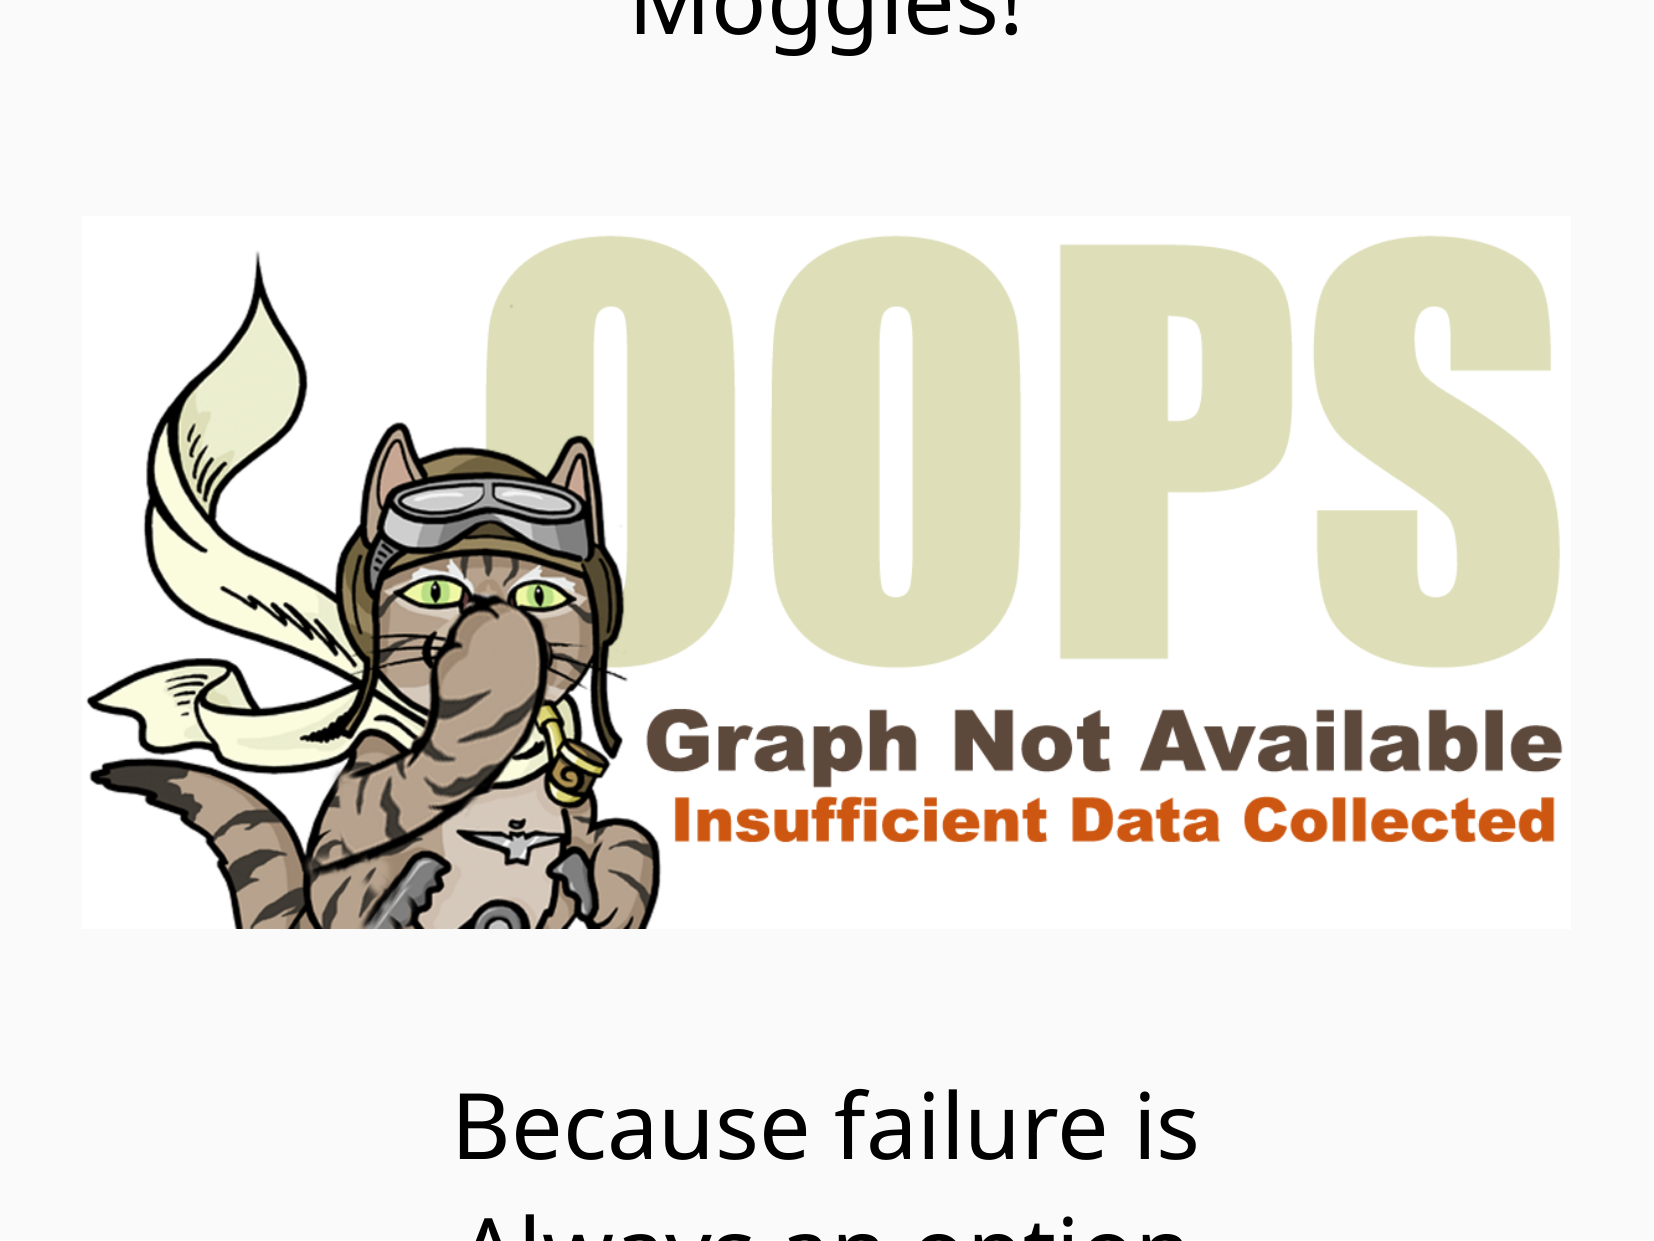

# Moggles!
Because failure is
Always an option